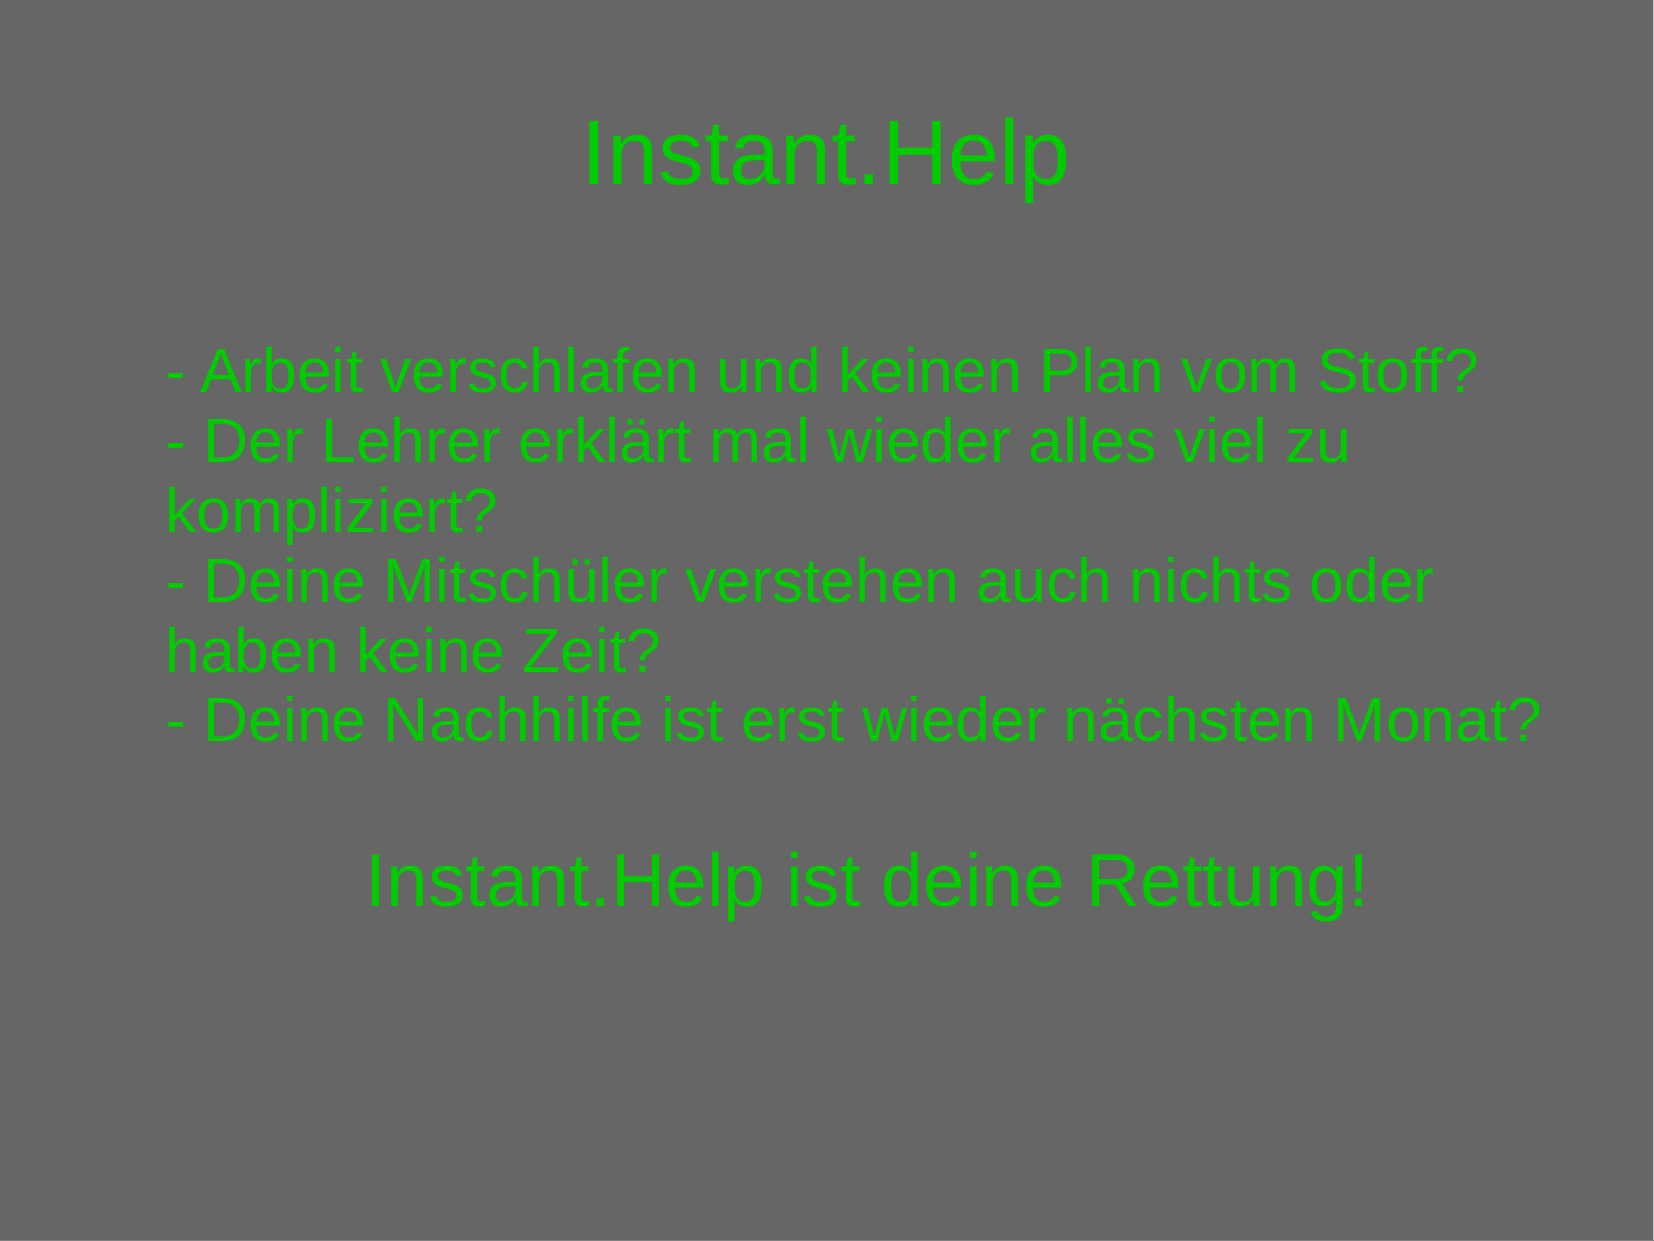

# Instant.Help
- Arbeit verschlafen und keinen Plan vom Stoff?
- Der Lehrer erklärt mal wieder alles viel zu kompliziert?
- Deine Mitschüler verstehen auch nichts oder haben keine Zeit?
- Deine Nachhilfe ist erst wieder nächsten Monat?
Instant.Help ist deine Rettung!